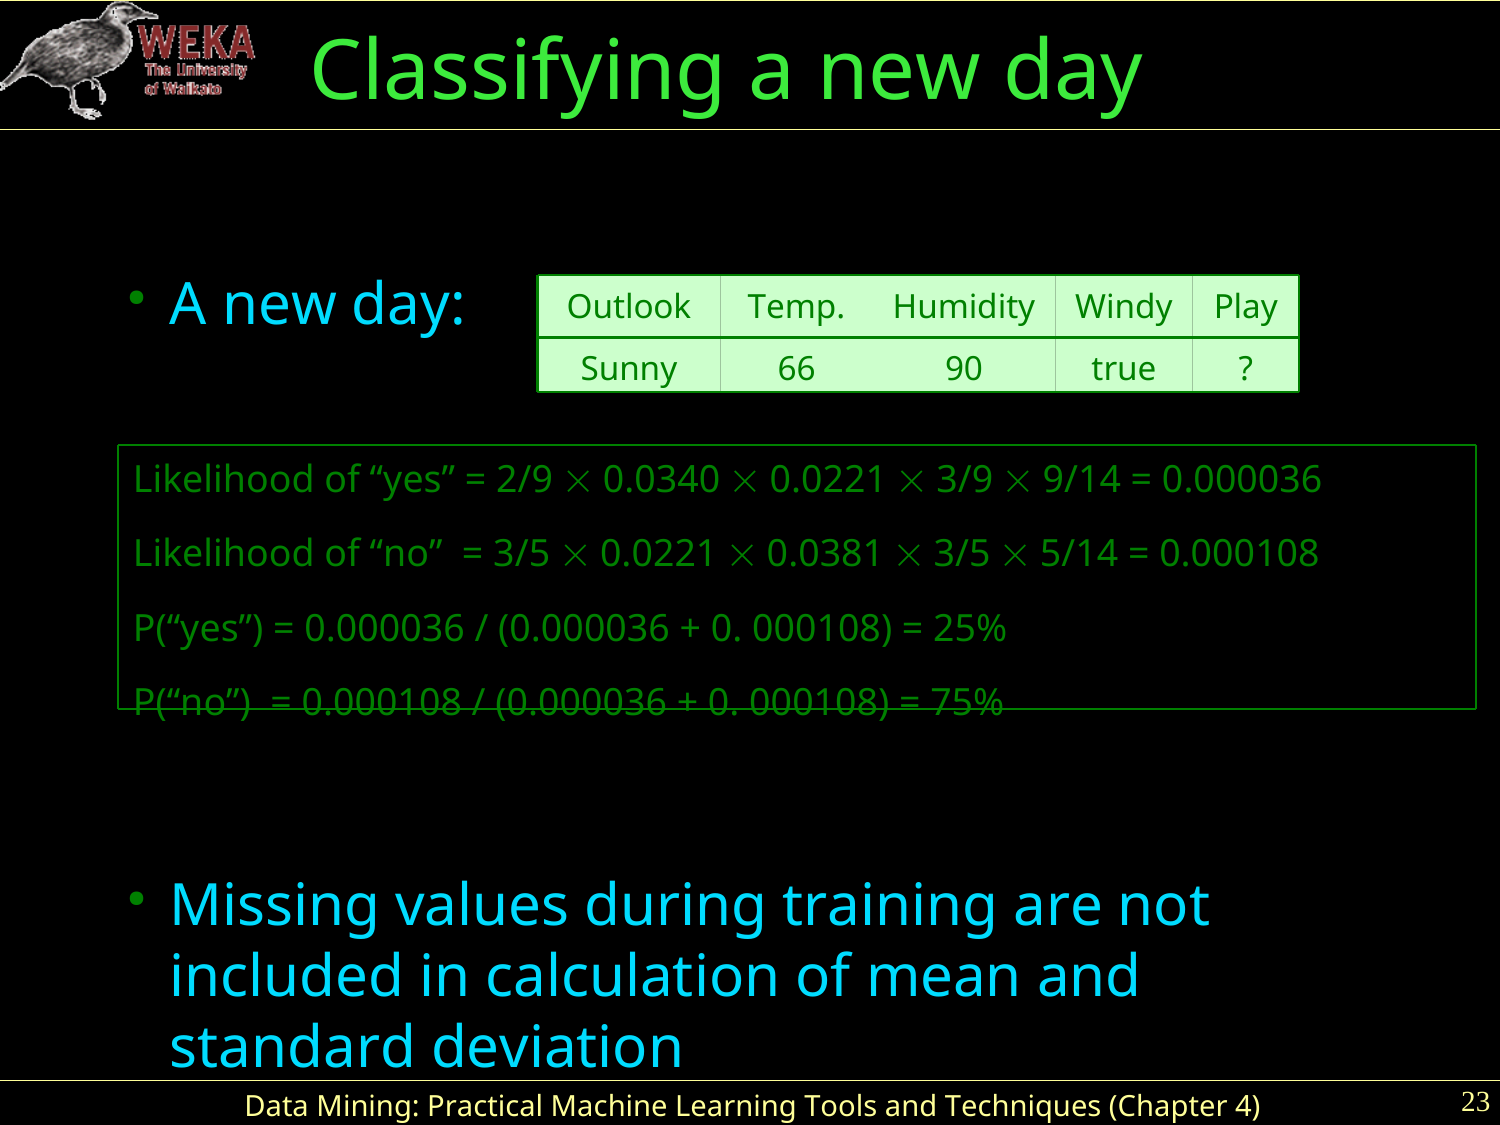

# Classifying a new day
A new day:
Missing values during training are not included in calculation of mean and standard deviation
Outlook
Temp.
Humidity
Windy
Play
Sunny
66
90
true
?
Likelihood of “yes” = 2/9  0.0340  0.0221  3/9  9/14 = 0.000036
Likelihood of “no” = 3/5  0.0221  0.0381  3/5  5/14 = 0.000108
P(“yes”) = 0.000036 / (0.000036 + 0. 000108) = 25%
P(“no”) = 0.000108 / (0.000036 + 0. 000108) = 75%
Data Mining: Practical Machine Learning Tools and Techniques (Chapter 4)
23